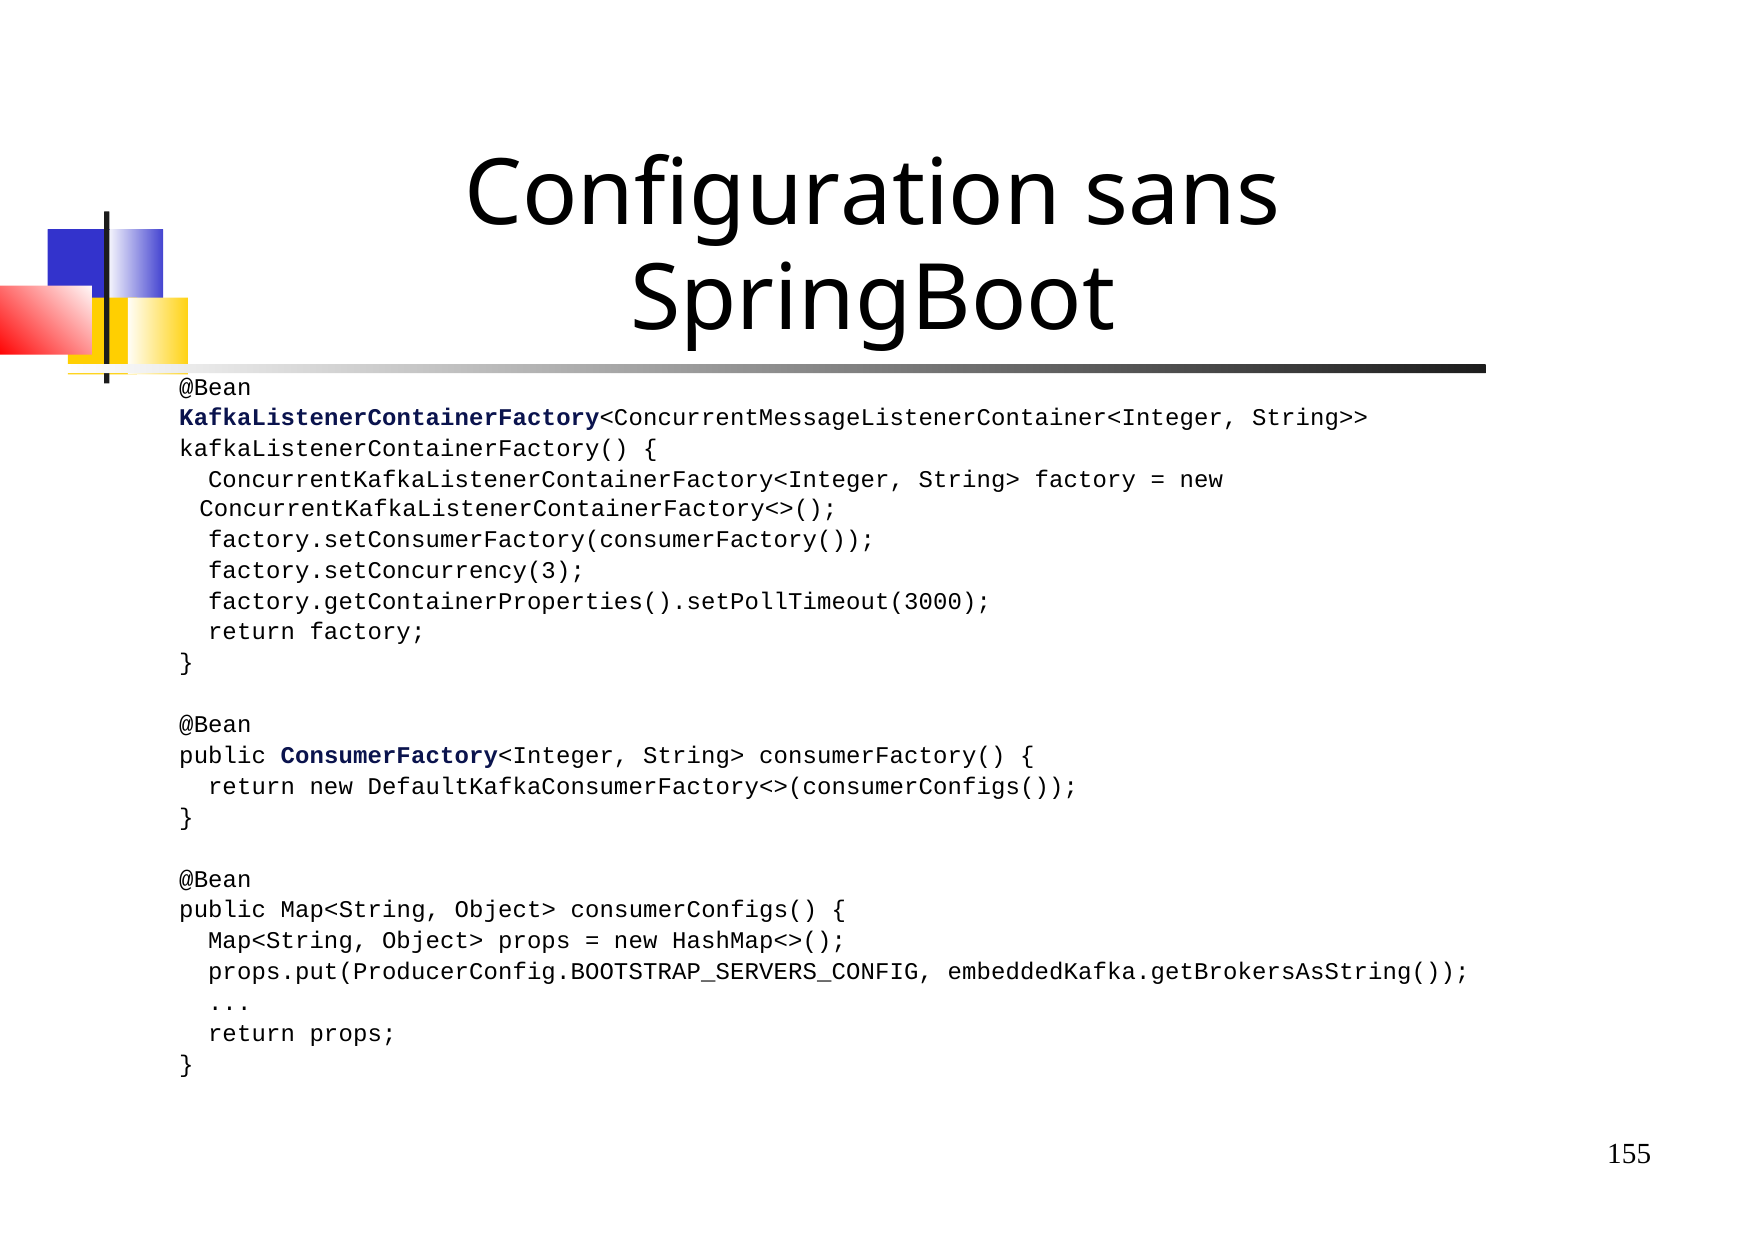

# Configuration sans SpringBoot
@Bean
KafkaListenerContainerFactory<ConcurrentMessageListenerContainer<Integer, String>>
kafkaListenerContainerFactory() {
 ConcurrentKafkaListenerContainerFactory<Integer, String> factory = new ConcurrentKafkaListenerContainerFactory<>();
 factory.setConsumerFactory(consumerFactory());
 factory.setConcurrency(3);
 factory.getContainerProperties().setPollTimeout(3000);
 return factory;
}
@Bean
public ConsumerFactory<Integer, String> consumerFactory() {
 return new DefaultKafkaConsumerFactory<>(consumerConfigs());
}
@Bean
public Map<String, Object> consumerConfigs() {
 Map<String, Object> props = new HashMap<>();
 props.put(ProducerConfig.BOOTSTRAP_SERVERS_CONFIG, embeddedKafka.getBrokersAsString());
 ...
 return props;
}